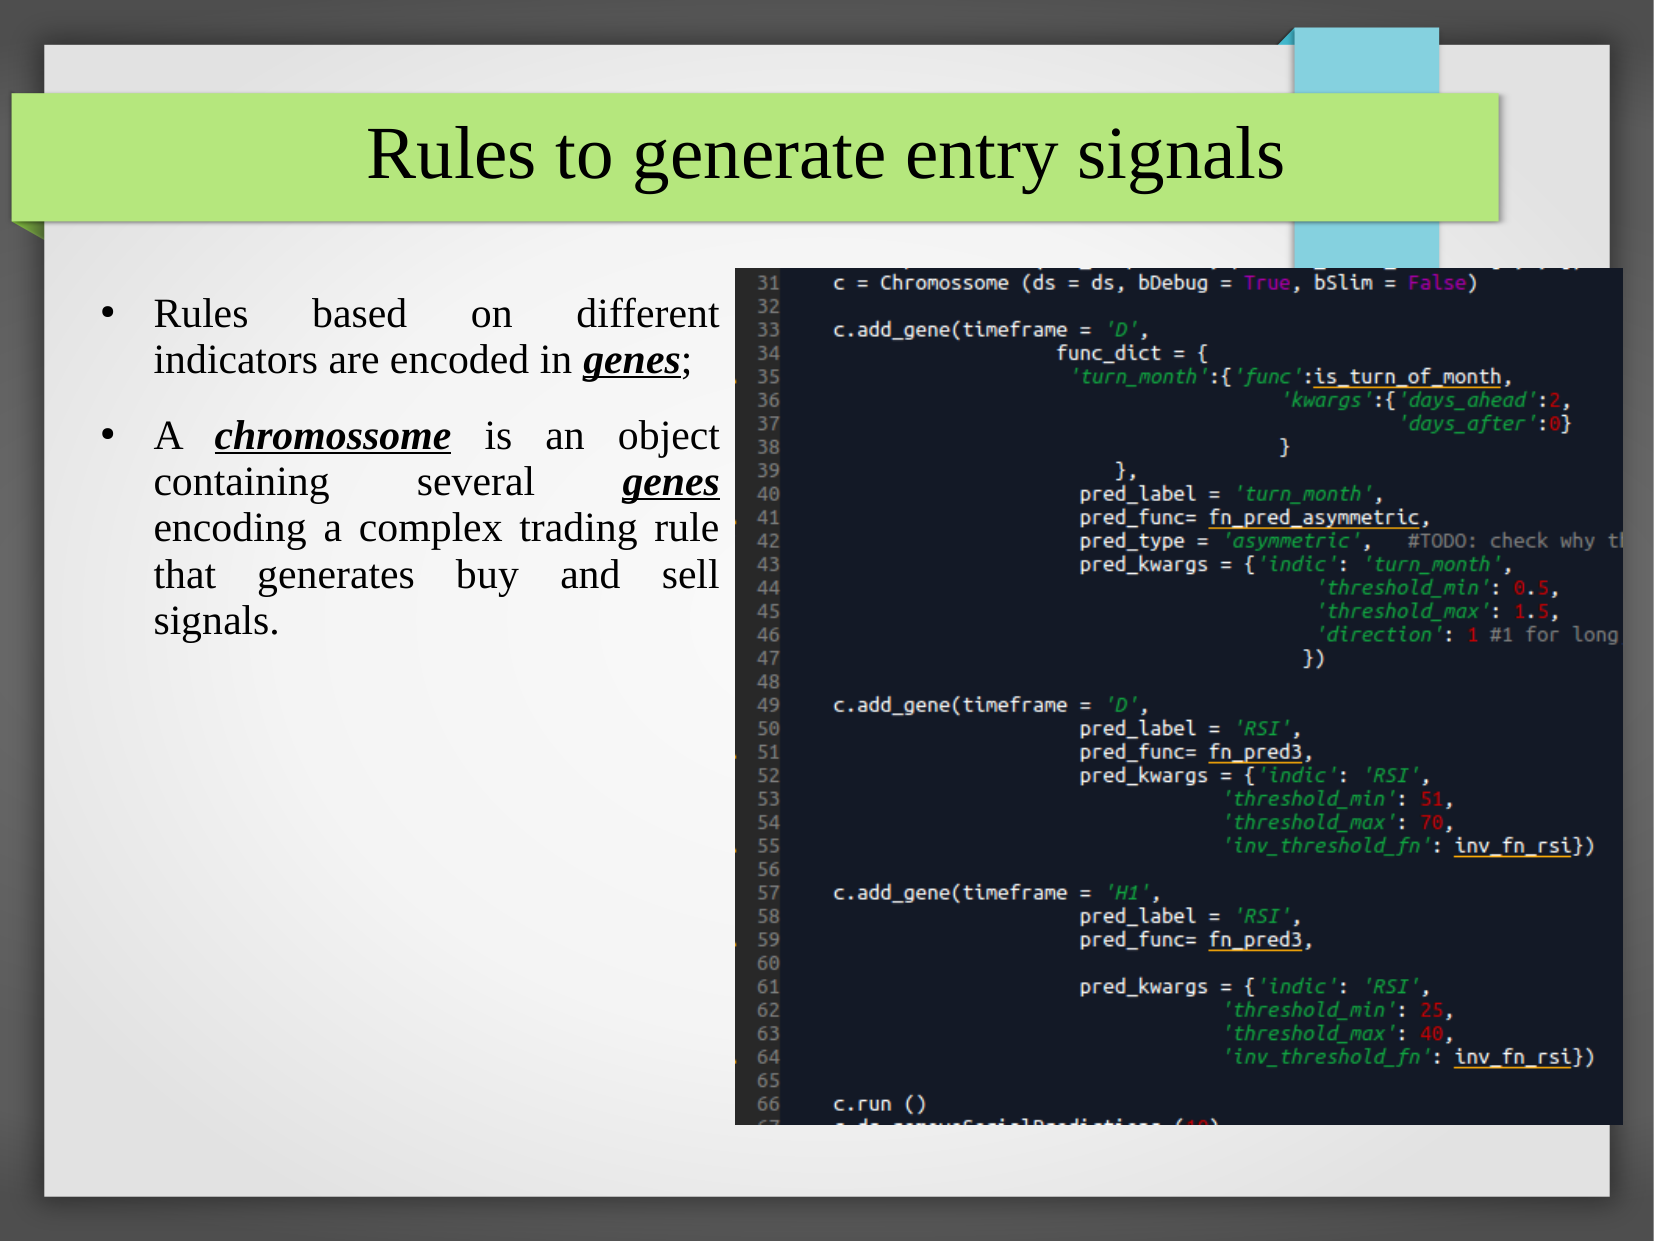

# Rules to generate entry signals
Rules based on different indicators are encoded in genes;
A chromossome is an object containing several genes encoding a complex trading rule that generates buy and sell signals.